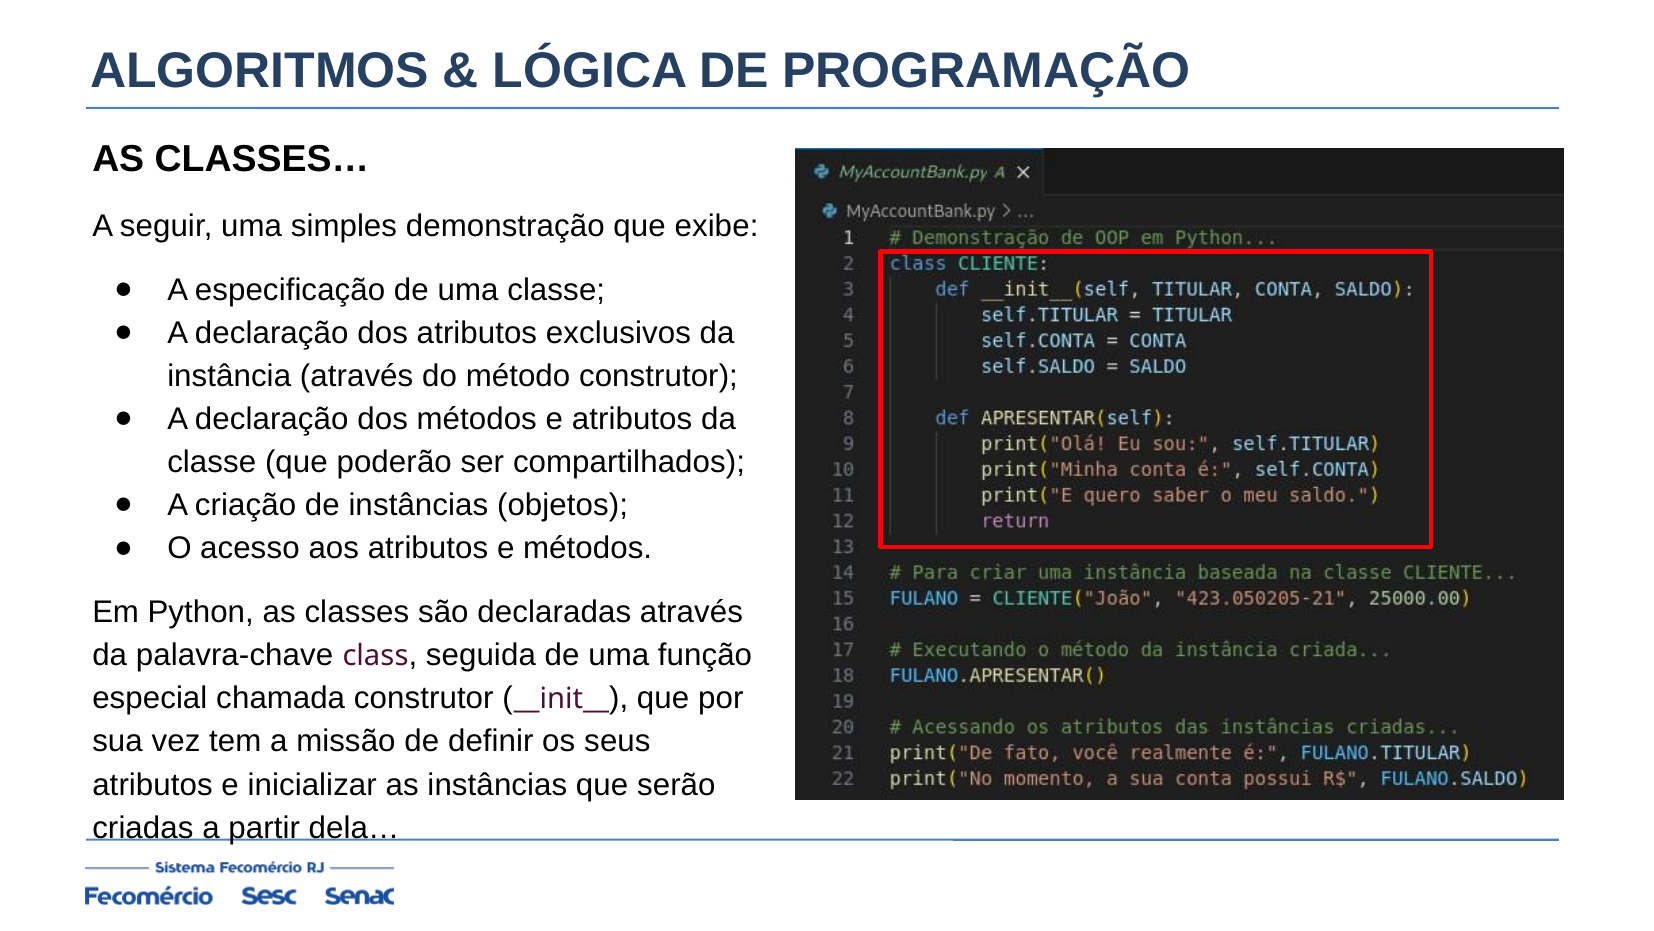

ALGORITMOS & LÓGICA DE PROGRAMAÇÃO
AS CLASSES…
A seguir, uma simples demonstração que exibe:
A especificação de uma classe;
A declaração dos atributos exclusivos da instância (através do método construtor);
A declaração dos métodos e atributos da classe (que poderão ser compartilhados);
A criação de instâncias (objetos);
O acesso aos atributos e métodos.
Em Python, as classes são declaradas através da palavra-chave class, seguida de uma função especial chamada construtor (__init__), que por sua vez tem a missão de definir os seus atributos e inicializar as instâncias que serão criadas a partir dela…